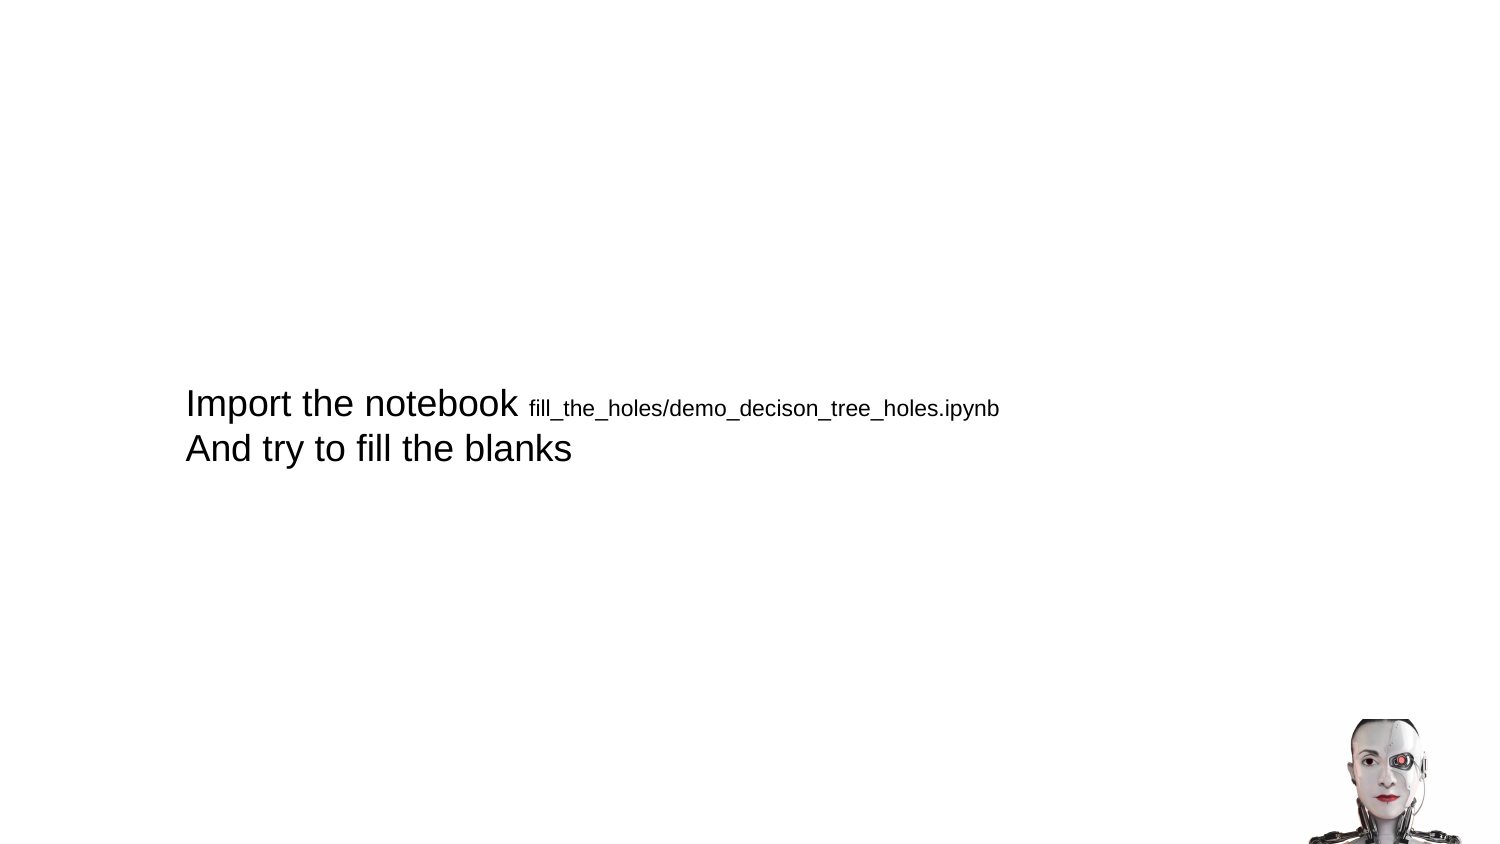

Import the notebook fill_the_holes/demo_decison_tree_holes.ipynb
And try to fill the blanks